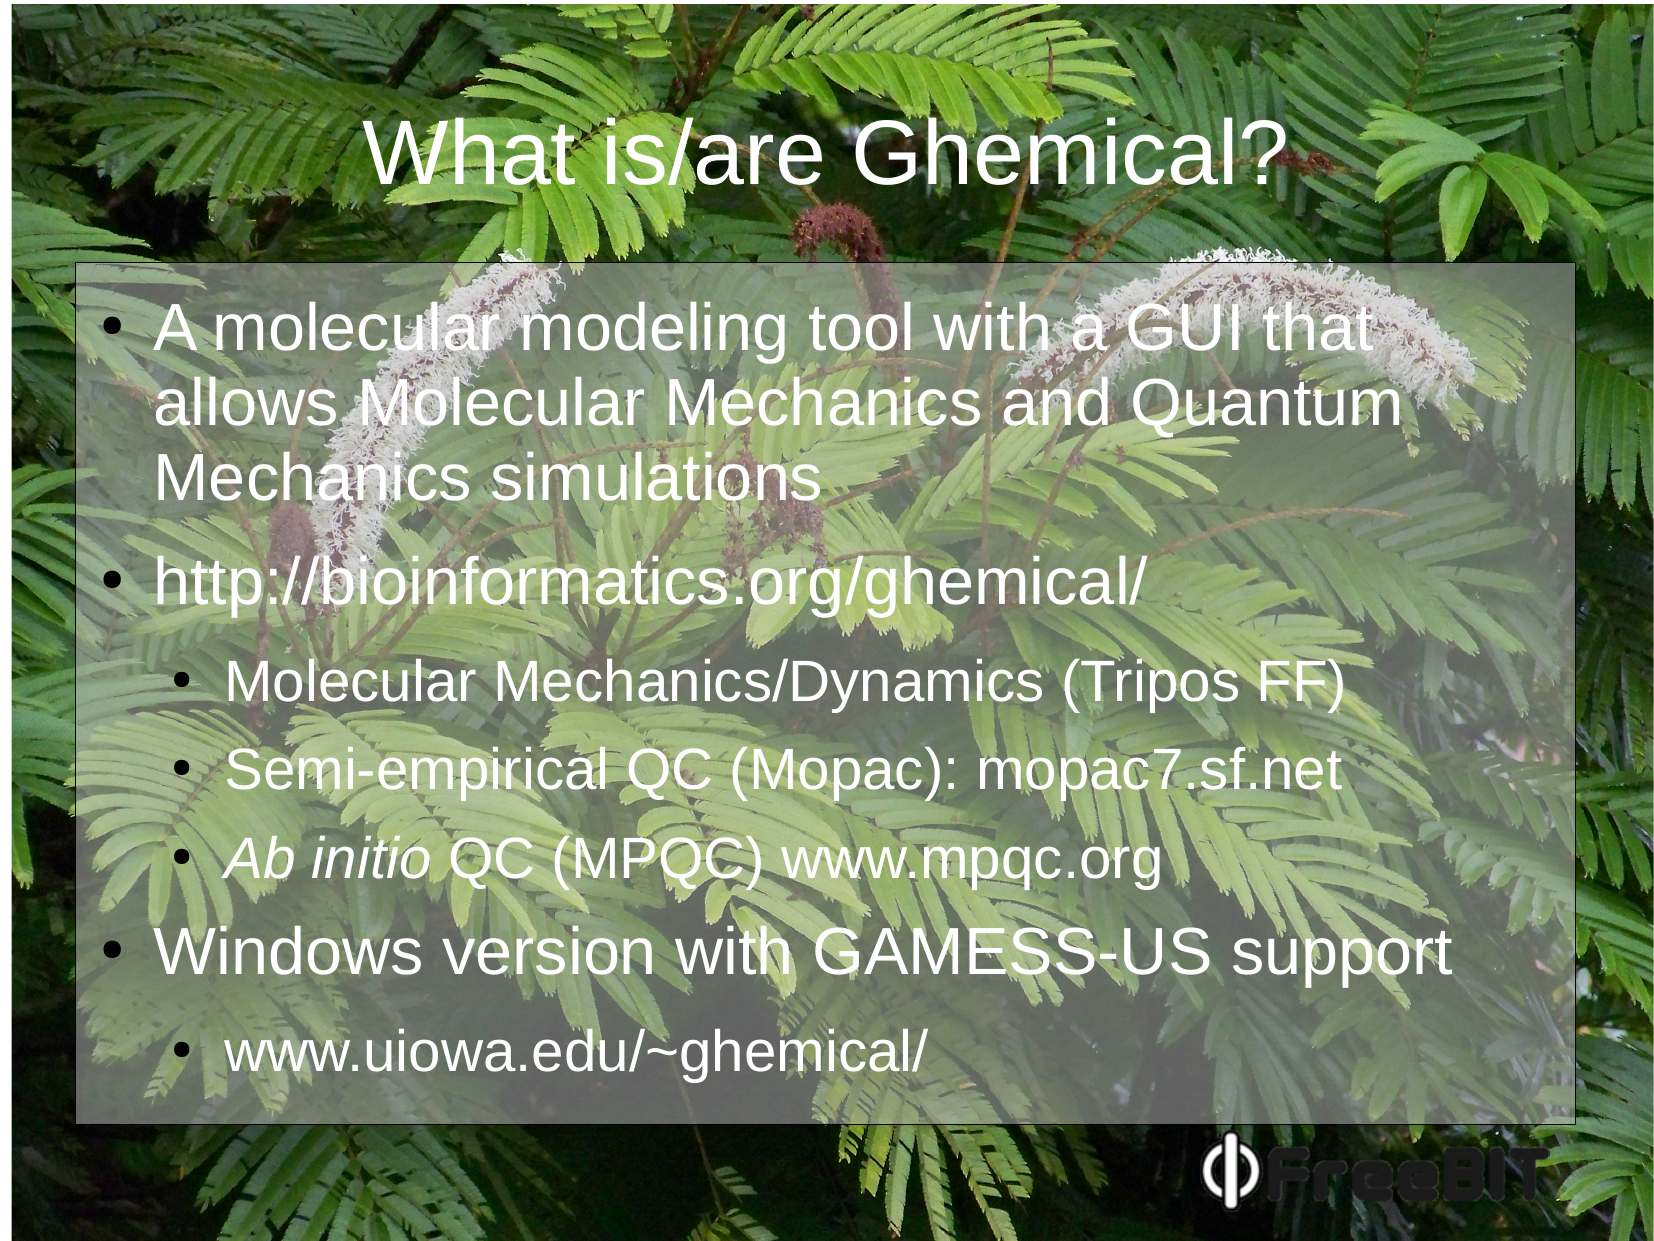

# What is/are Ghemical?
A molecular modeling tool with a GUI that allows Molecular Mechanics and Quantum Mechanics simulations
http://bioinformatics.org/ghemical/
Molecular Mechanics/Dynamics (Tripos FF)
Semi-empirical QC (Mopac): mopac7.sf.net
Ab initio QC (MPQC) www.mpqc.org
Windows version with GAMESS-US support
www.uiowa.edu/~ghemical/